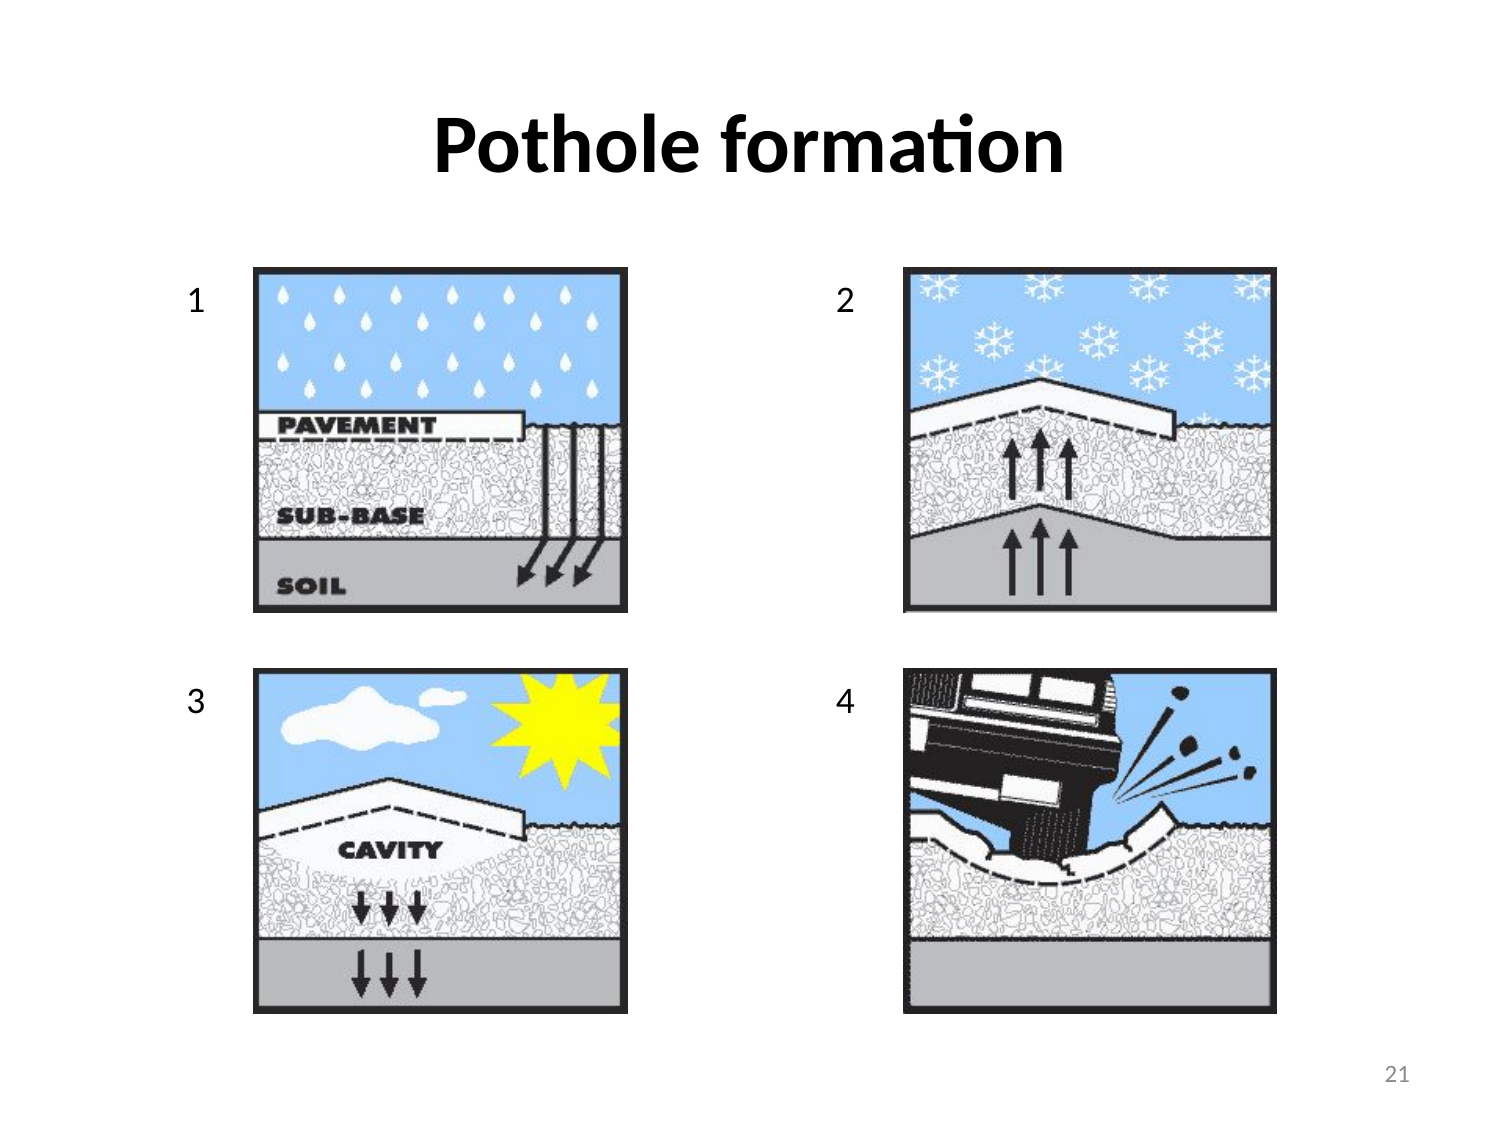

#
Pothole formation
1
2
3
4
21